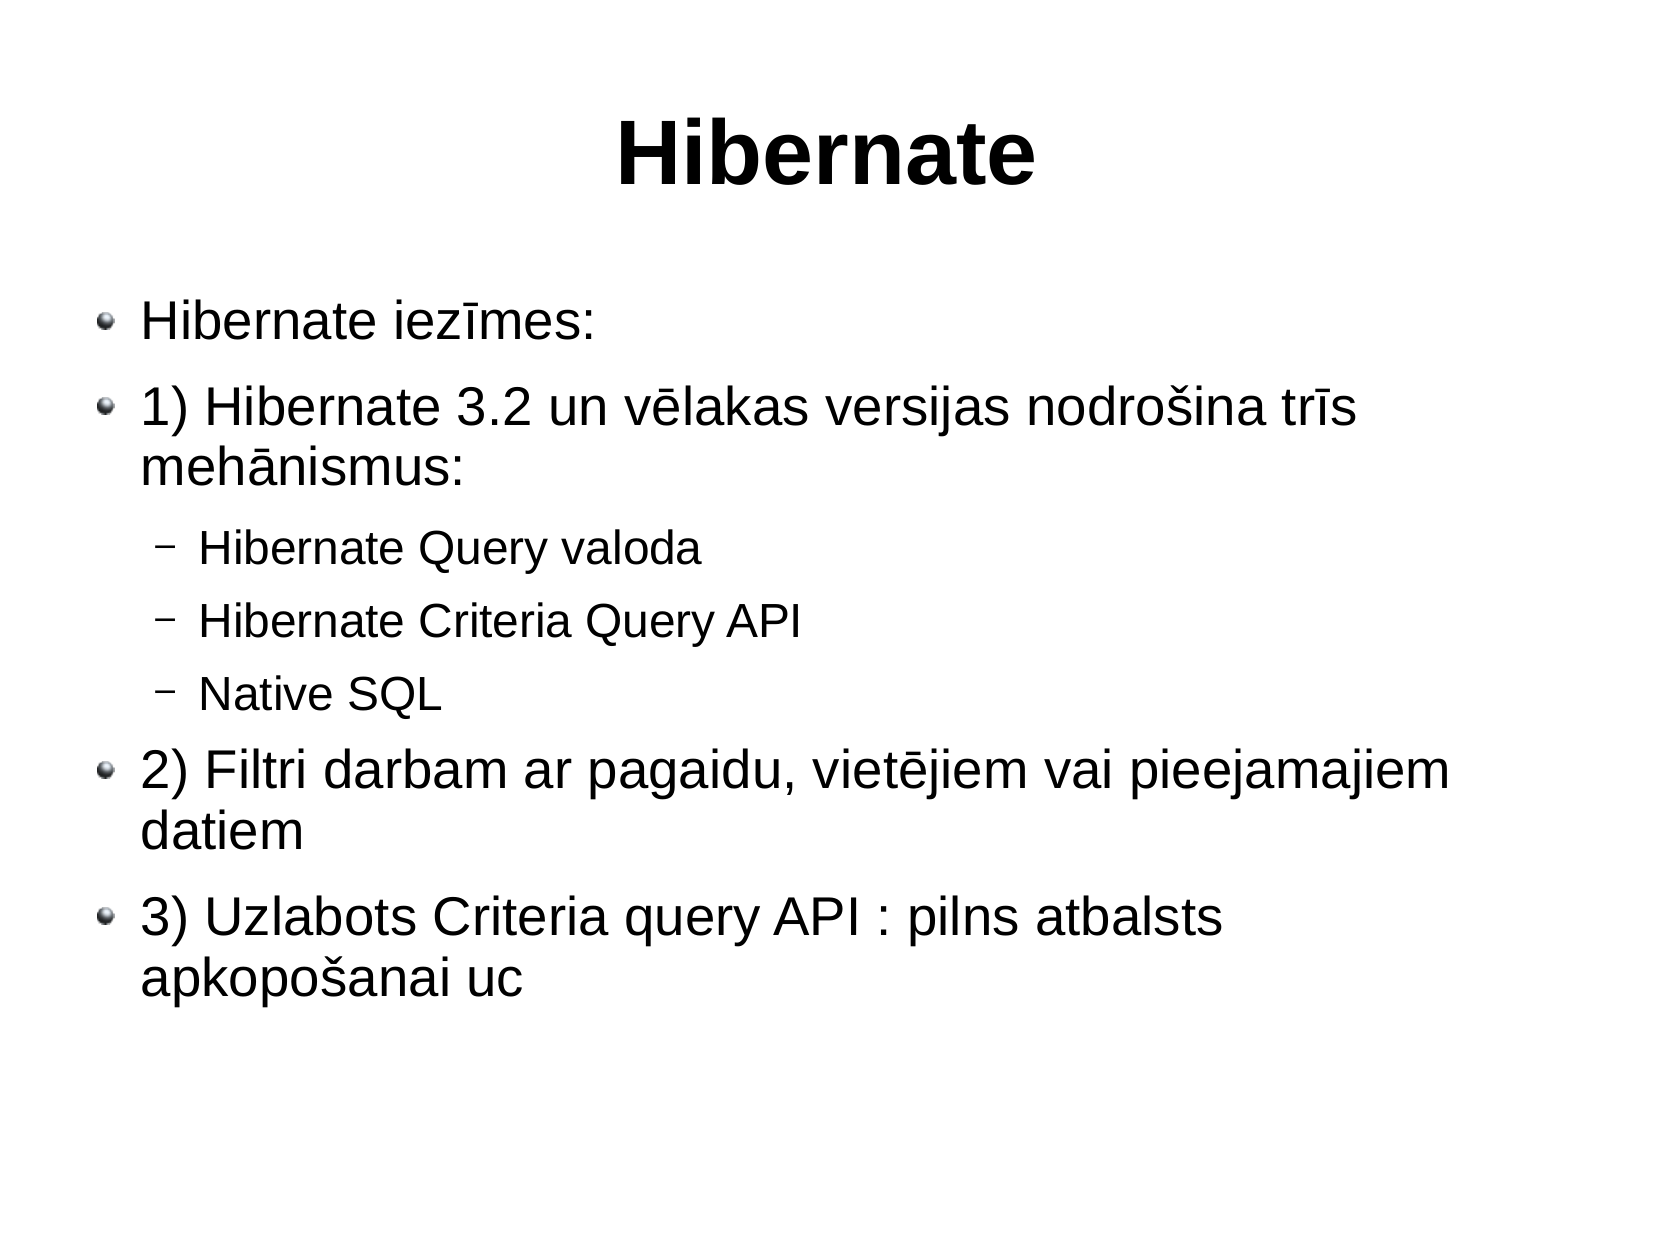

# Hibernate
Hibernate iezīmes:
1) Hibernate 3.2 un vēlakas versijas nodrošina trīs mehānismus:
Hibernate Query valoda
Hibernate Criteria Query API
Native SQL
2) Filtri darbam ar pagaidu, vietējiem vai pieejamajiem datiem
3) Uzlabots Criteria query API : pilns atbalsts apkopošanai uc